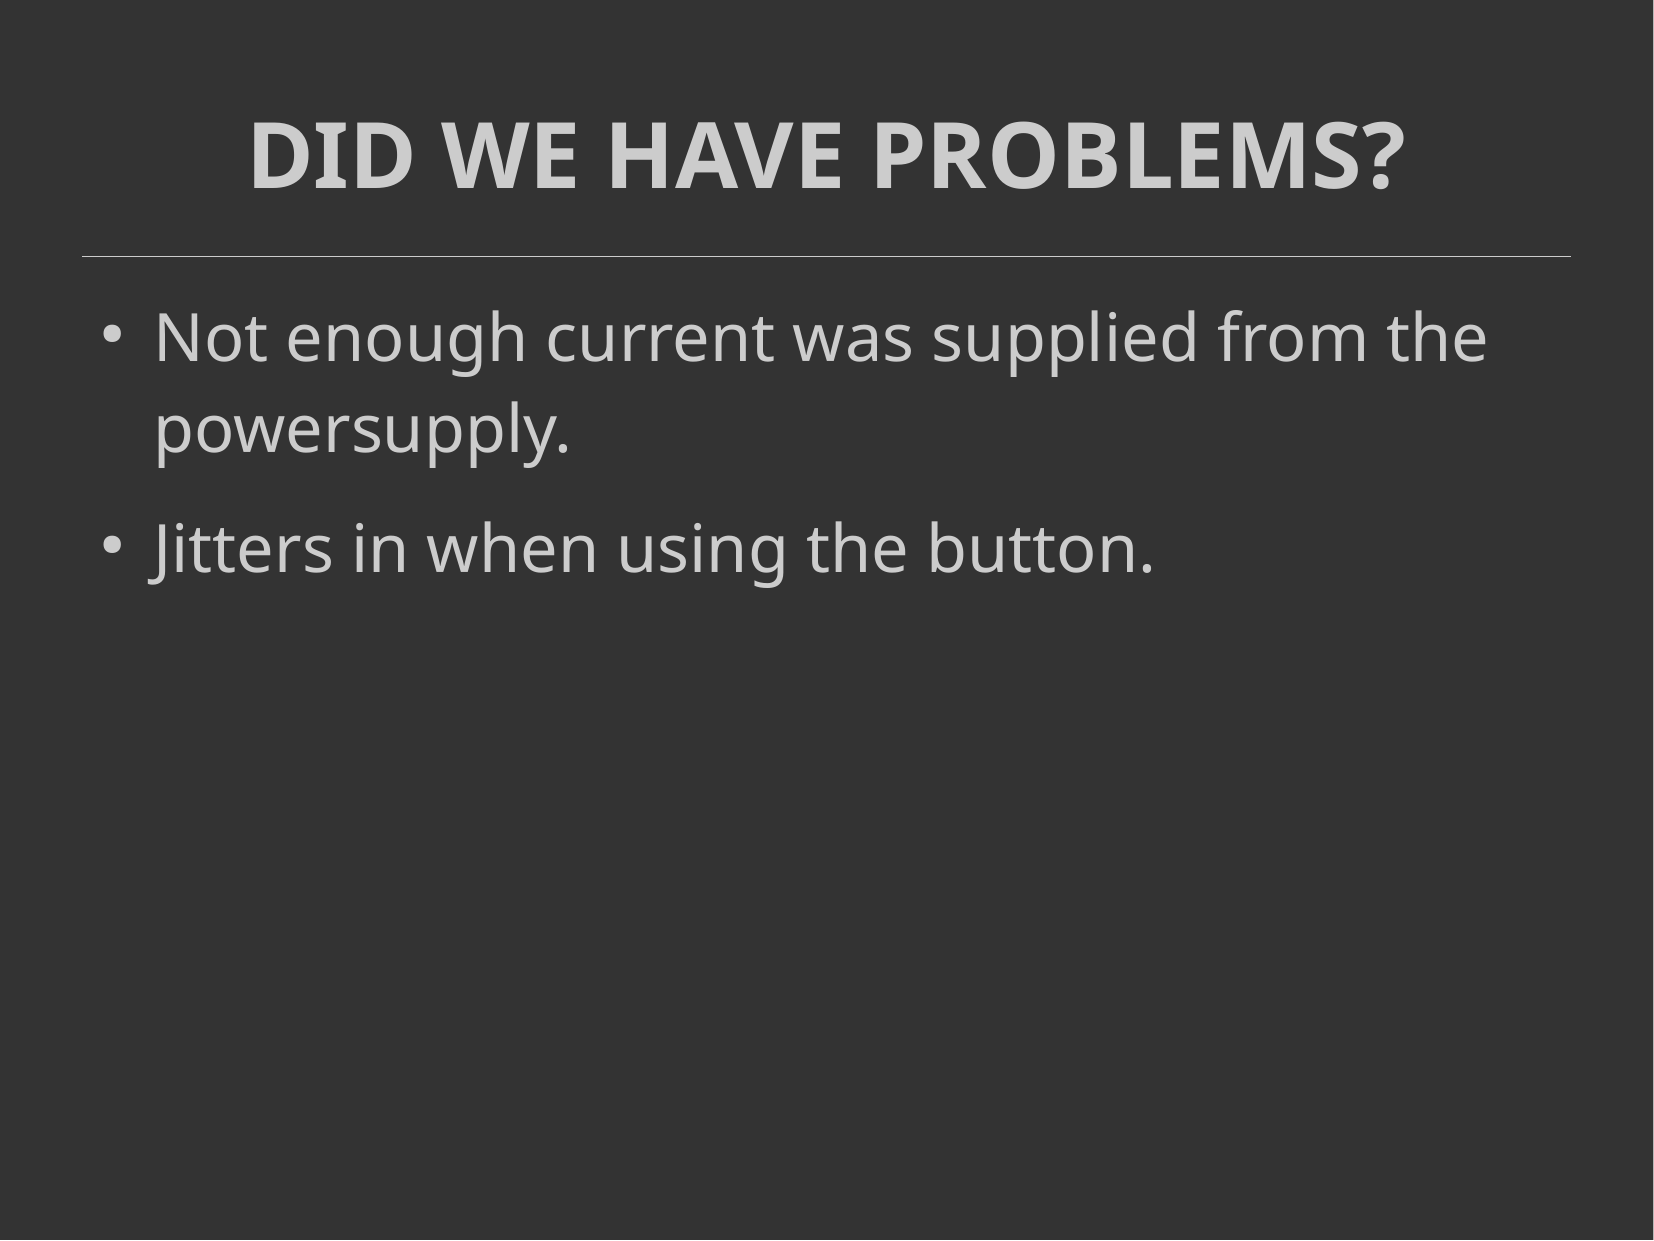

# DID WE HAVE PROBLEMS?
Not enough current was supplied from the powersupply.
Jitters in when using the button.